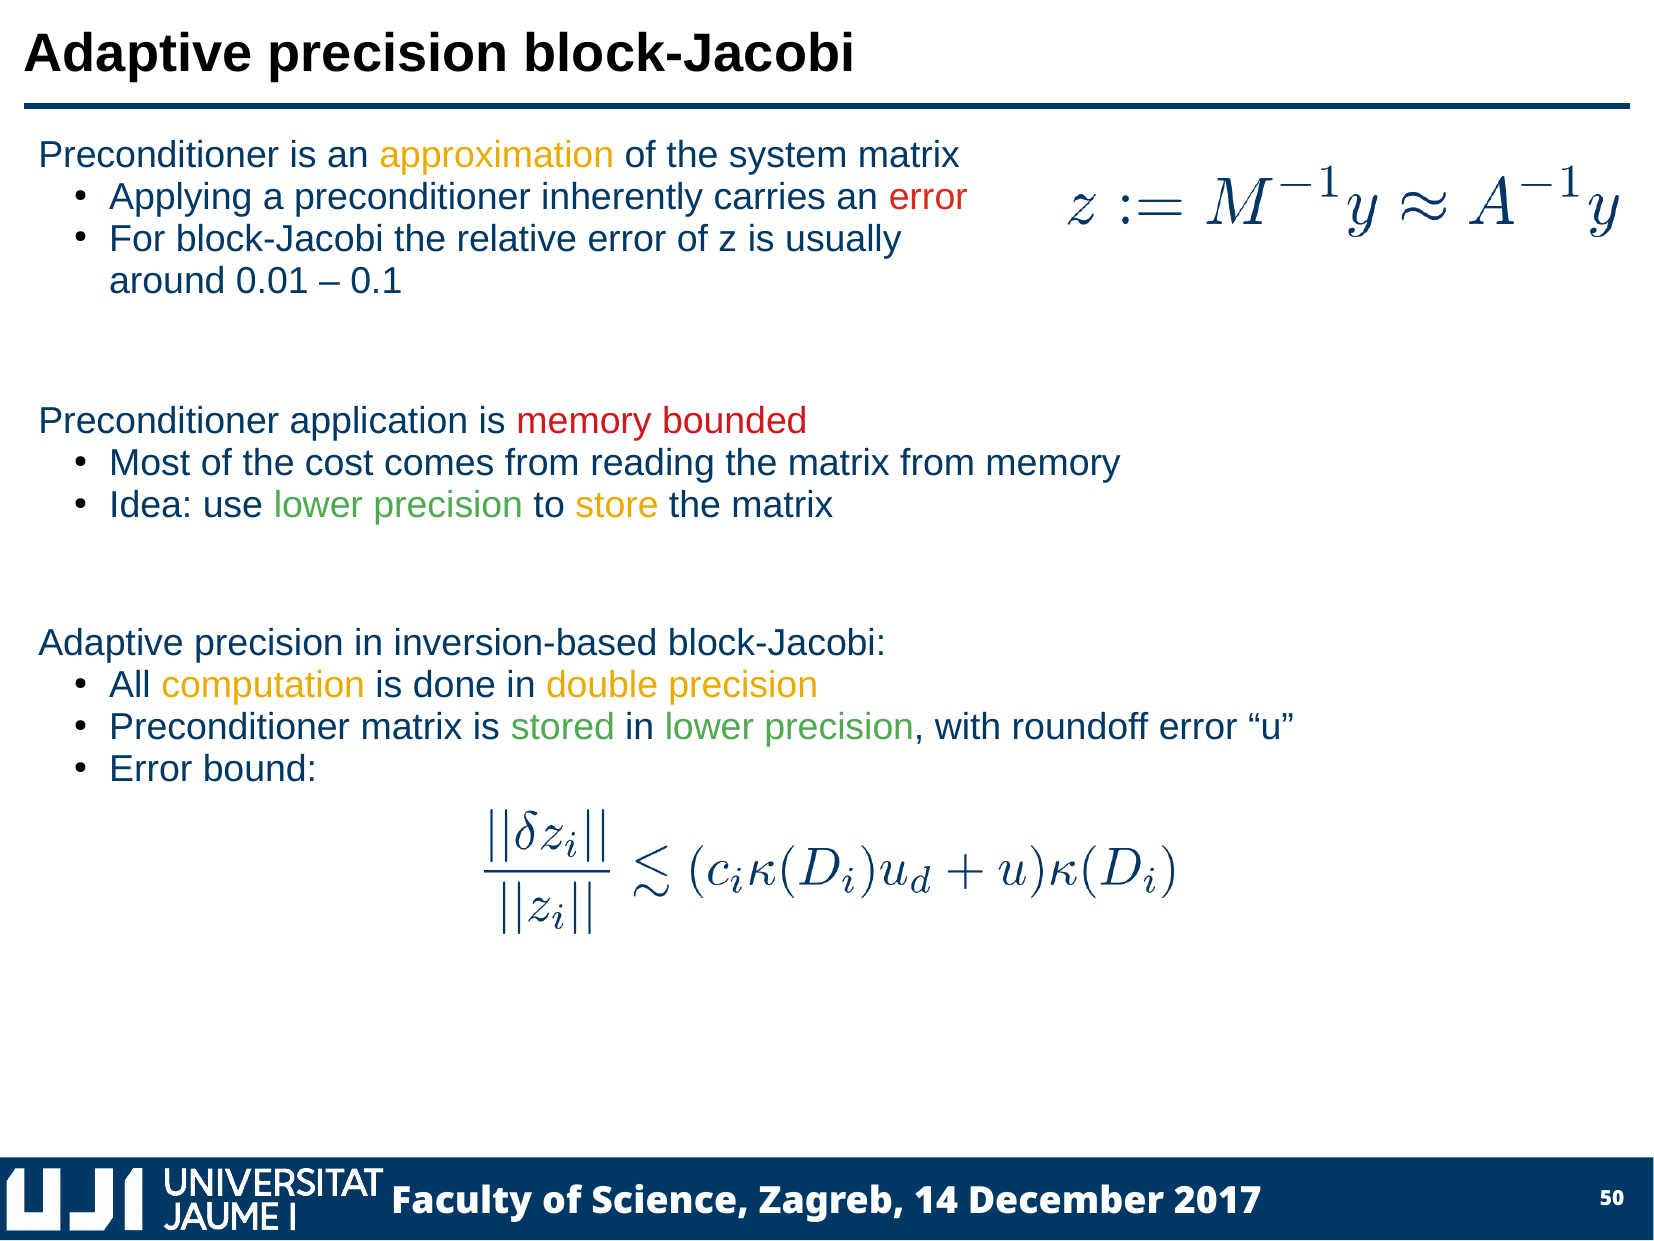

# Adaptive precision block-Jacobi
Preconditioner is an approximation of the system matrix
Applying a preconditioner inherently carries an error
For block-Jacobi the relative error of z is usually around 0.01 – 0.1
Preconditioner application is memory bounded
Most of the cost comes from reading the matrix from memory
Idea: use lower precision to store the matrix
Adaptive precision in inversion-based block-Jacobi:
All computation is done in double precision
Preconditioner matrix is stored in lower precision, with roundoff error “u”
Error bound:
Faculty of Science, Zagreb, 14 December 2017
50